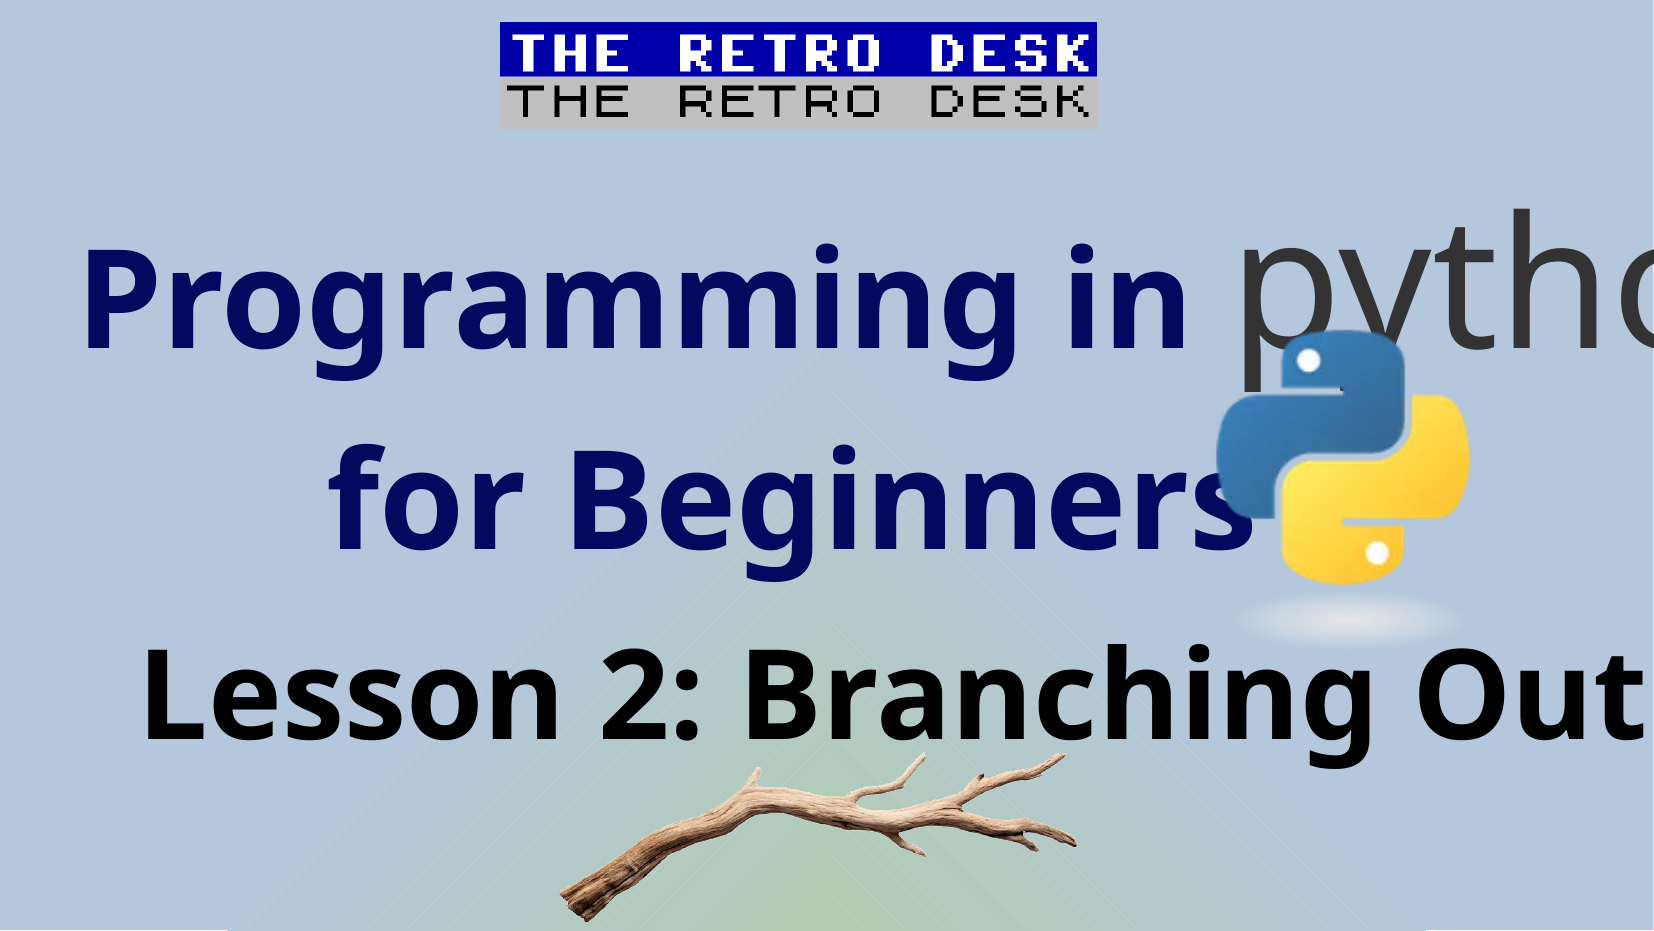

Programming in python
 for Beginners
Lesson 2: Branching Out